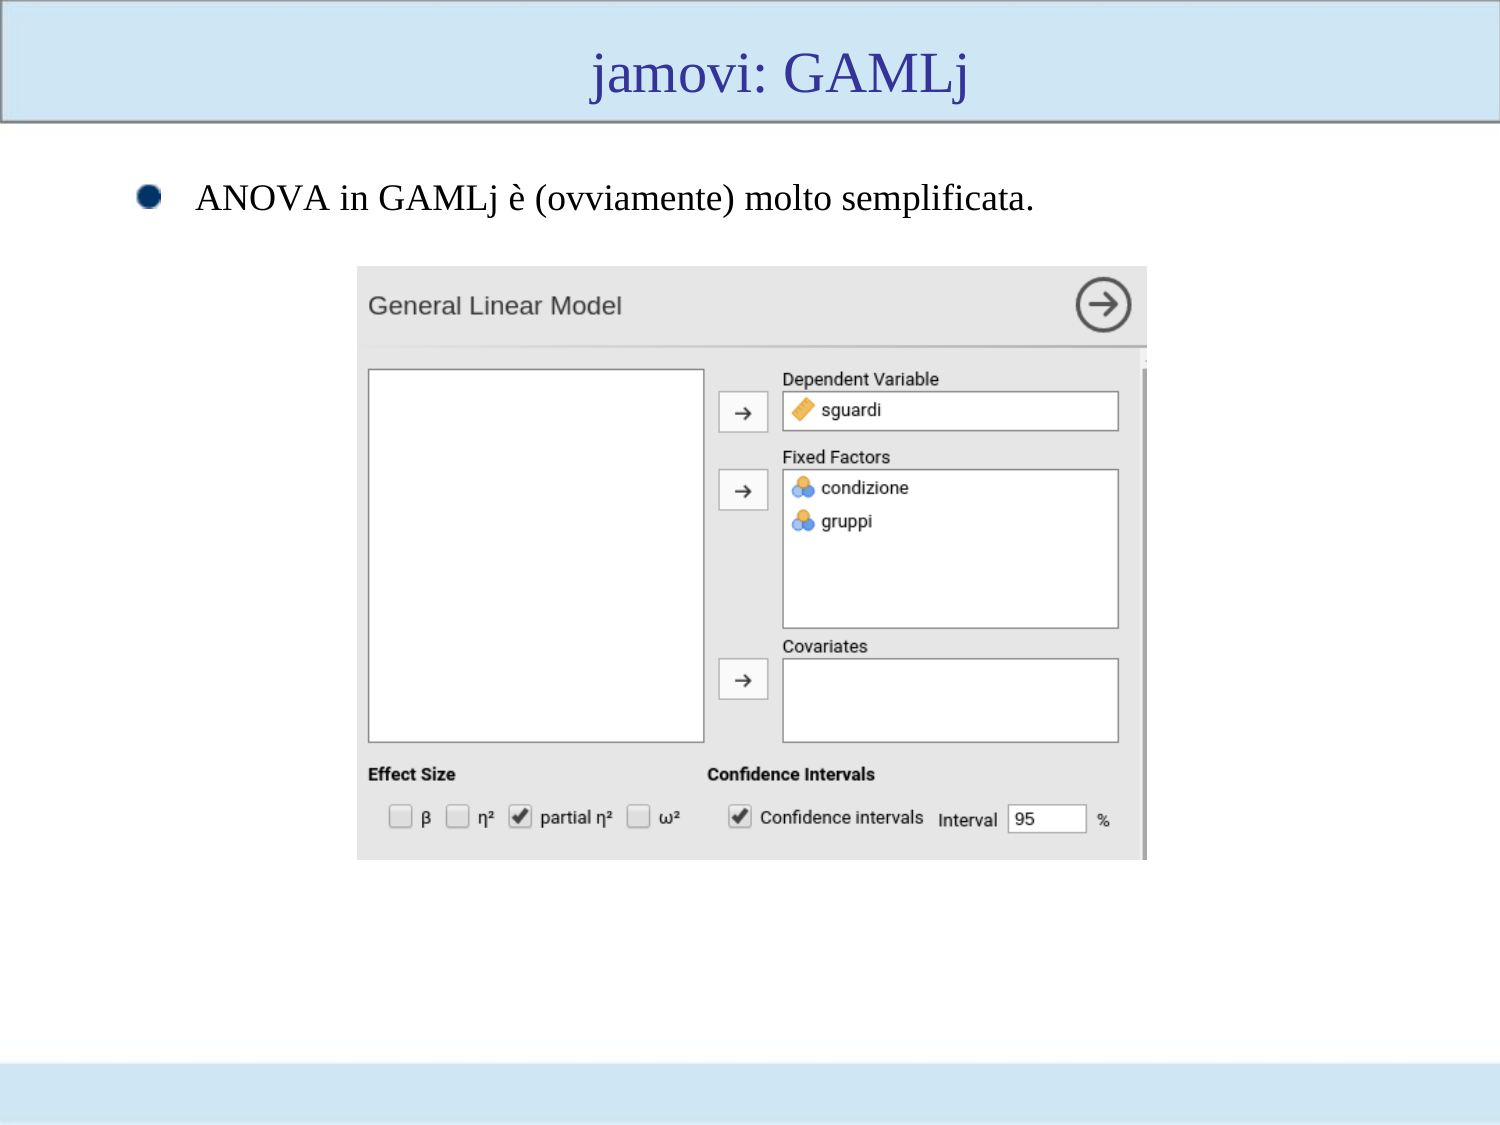

Risultati
Risultati
Risultati
# jamovi: GAMLj
ANOVA in GAMLj è (ovviamente) molto semplificata.